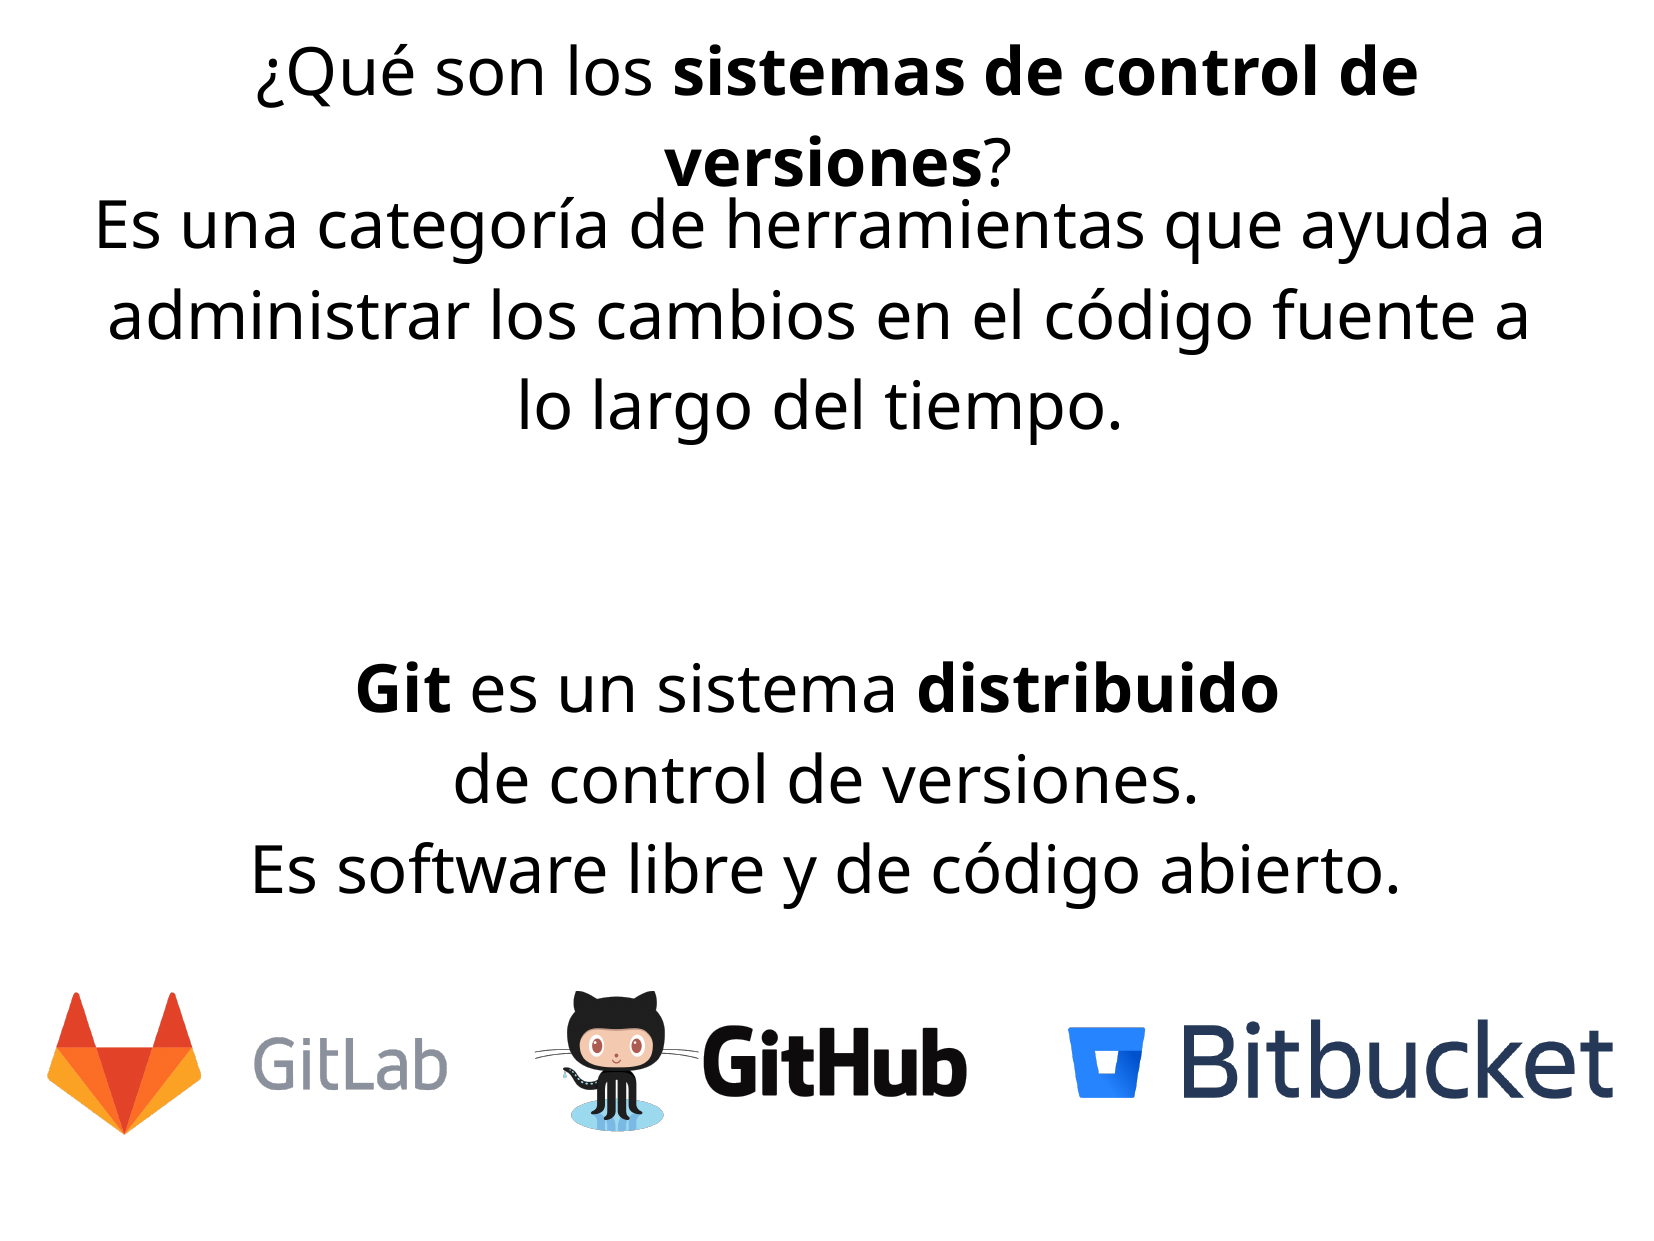

# ¿Qué son los sistemas de control de versiones?
Es una categoría de herramientas que ayuda a administrar los cambios en el código fuente a lo largo del tiempo.
Git es un sistema distribuido
de control de versiones.
Es software libre y de código abierto.